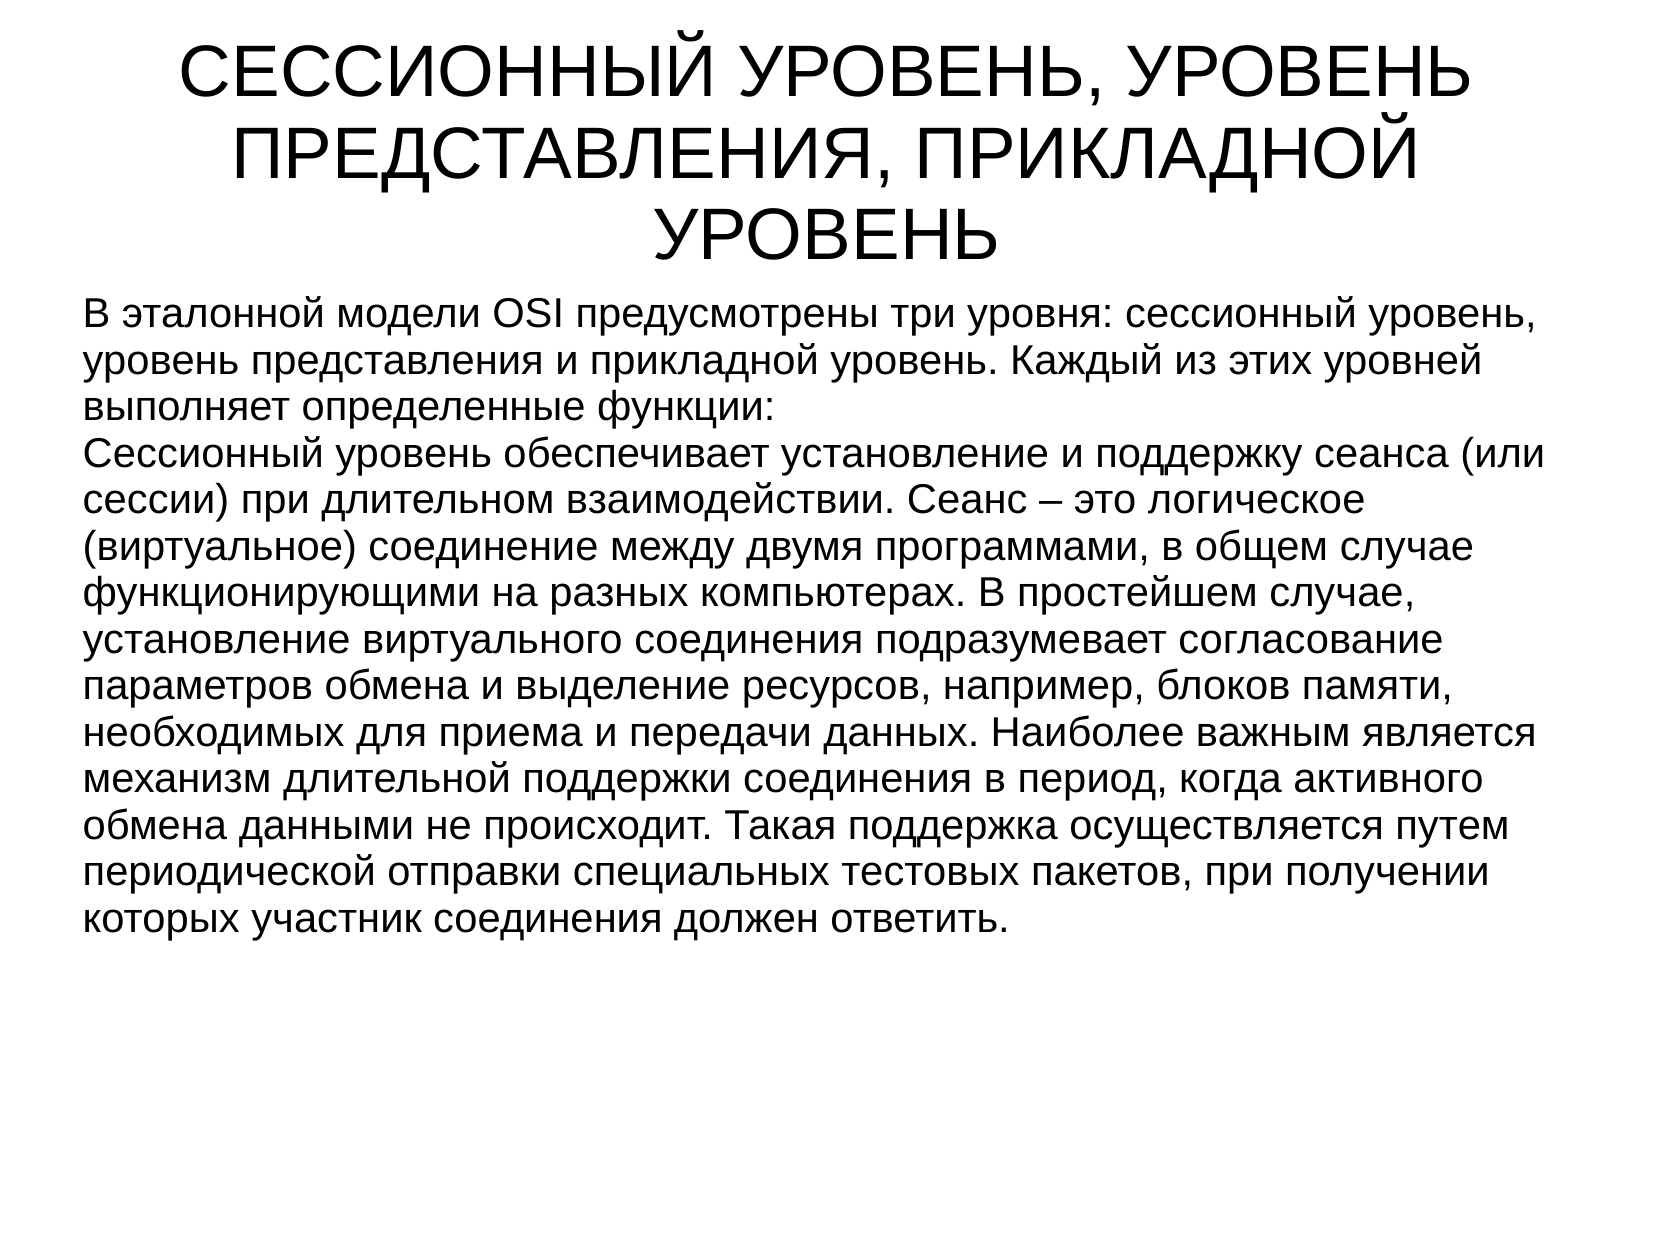

# СЕССИОННЫЙ УРОВЕНЬ, УРОВЕНЬ ПРЕДСТАВЛЕНИЯ, ПРИКЛАДНОЙ УРОВЕНЬ
В эталонной модели OSI предусмотрены три уровня: сессионный уровень, уровень представления и прикладной уровень. Каждый из этих уровней выполняет определенные функции:
Сессионный уровень обеспечивает установление и поддержку сеанса (или сессии) при длительном взаимодействии. Сеанс – это логическое (виртуальное) соединение между двумя программами, в общем случае функционирующими на разных компьютерах. В простейшем случае, установление виртуального соединения подразумевает согласование параметров обмена и выделение ресурсов, например, блоков памяти, необходимых для приема и передачи данных. Наиболее важным является механизм длительной поддержки соединения в период, когда активного обмена данными не происходит. Такая поддержка осуществляется путем периодической отправки специальных тестовых пакетов, при получении которых участник соединения должен ответить.